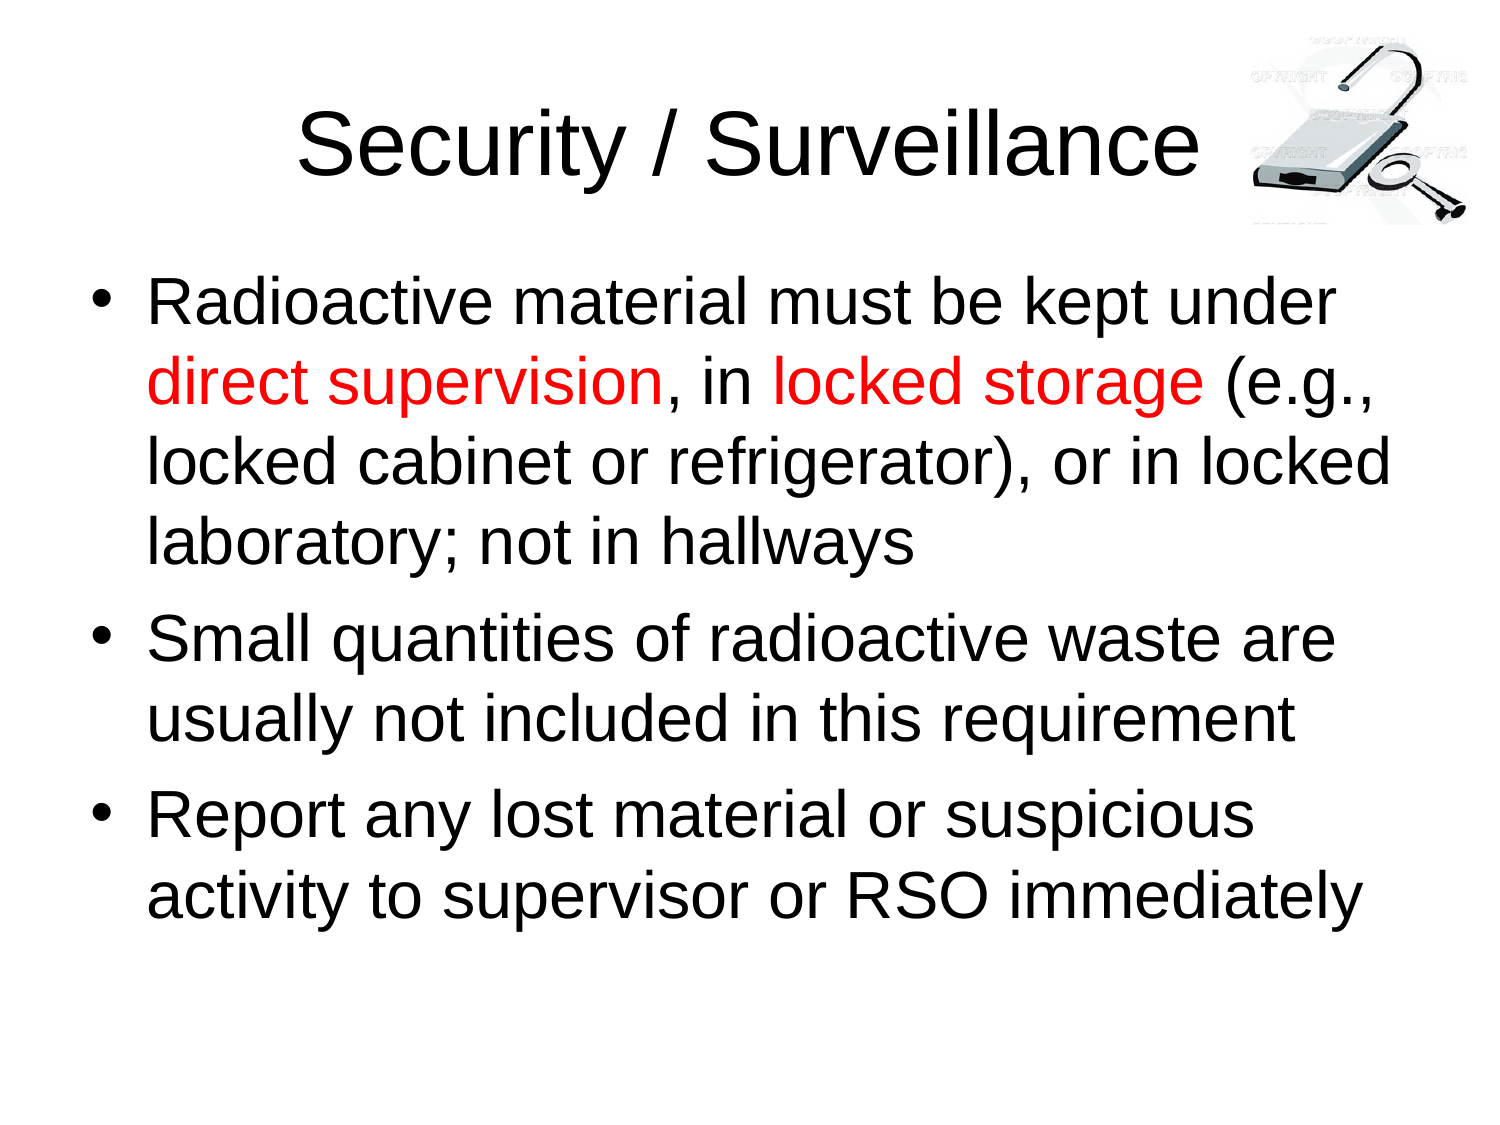

# Security / Surveillance
Radioactive material must be kept under direct supervision, in locked storage (e.g., locked cabinet or refrigerator), or in locked laboratory; not in hallways
Small quantities of radioactive waste are usually not included in this requirement
Report any lost material or suspicious activity to supervisor or RSO immediately